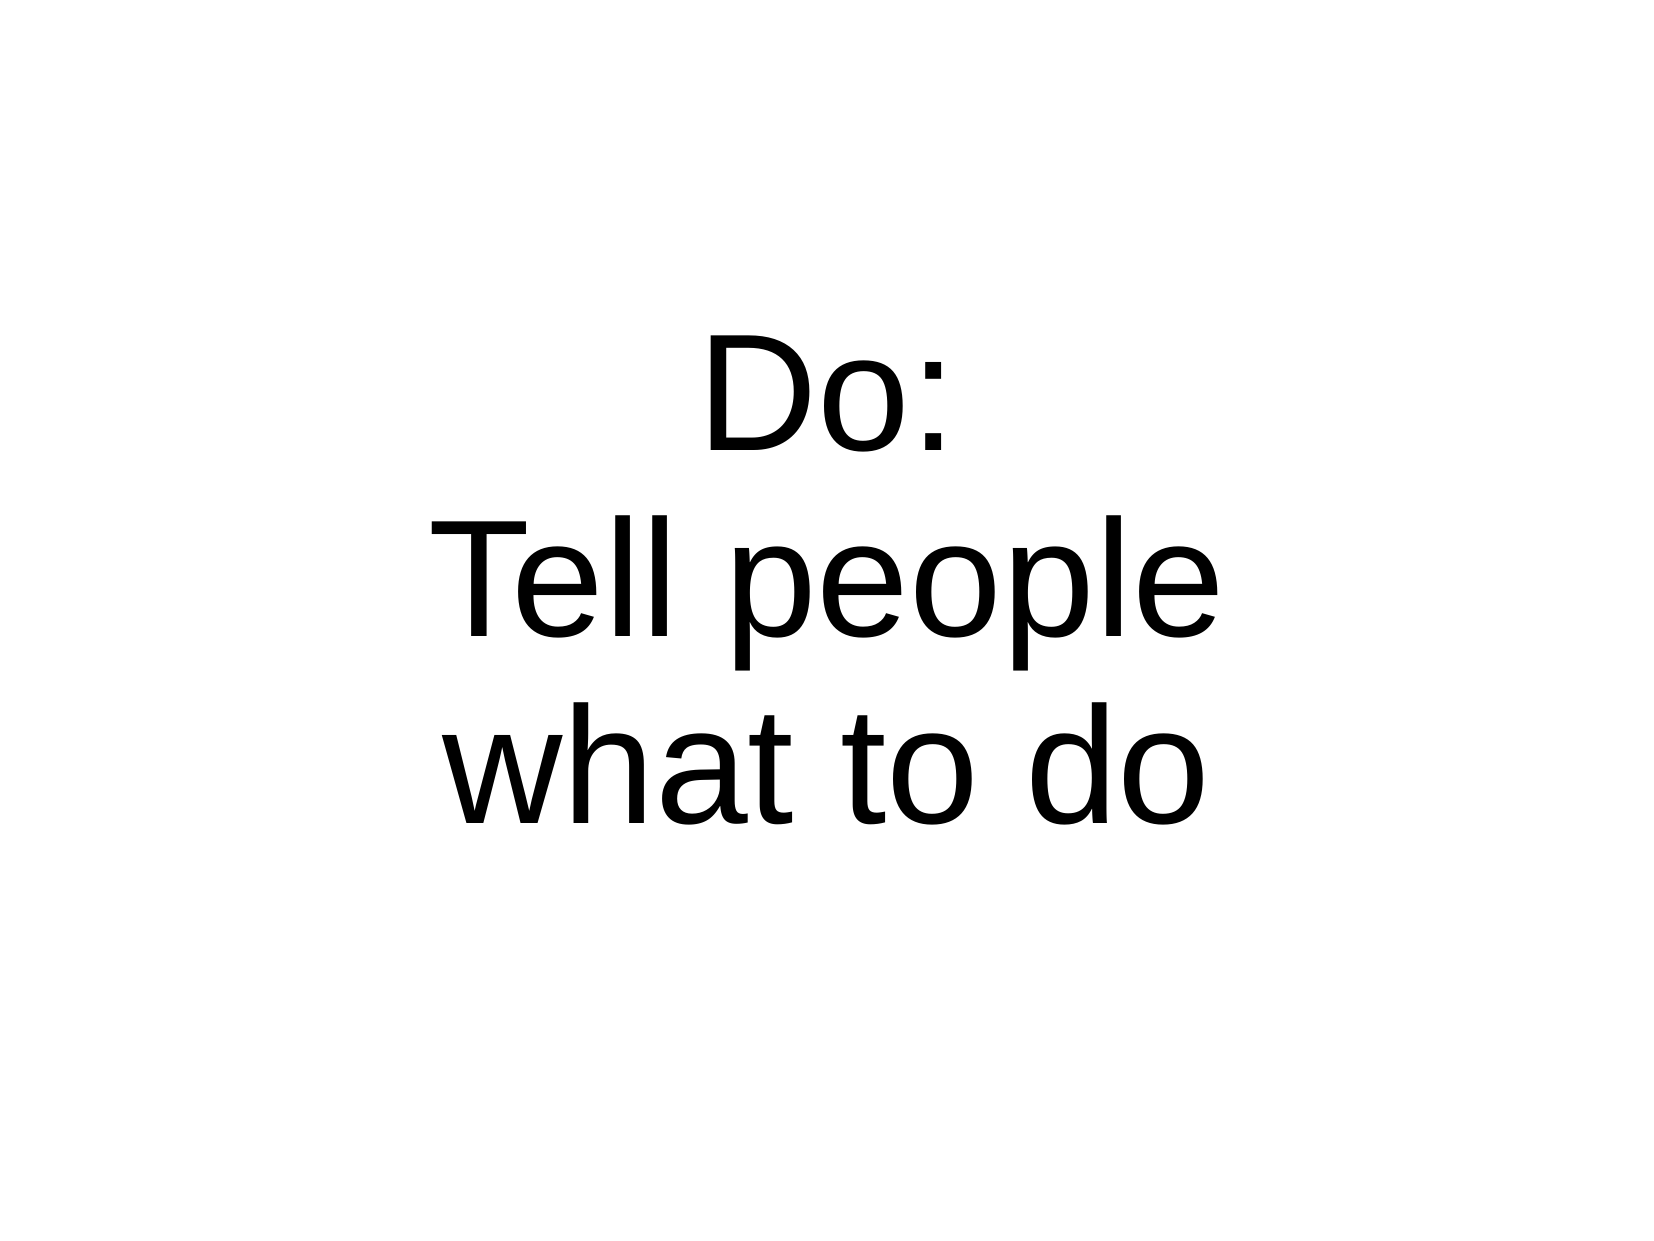

# Do:
Tell people
what to do